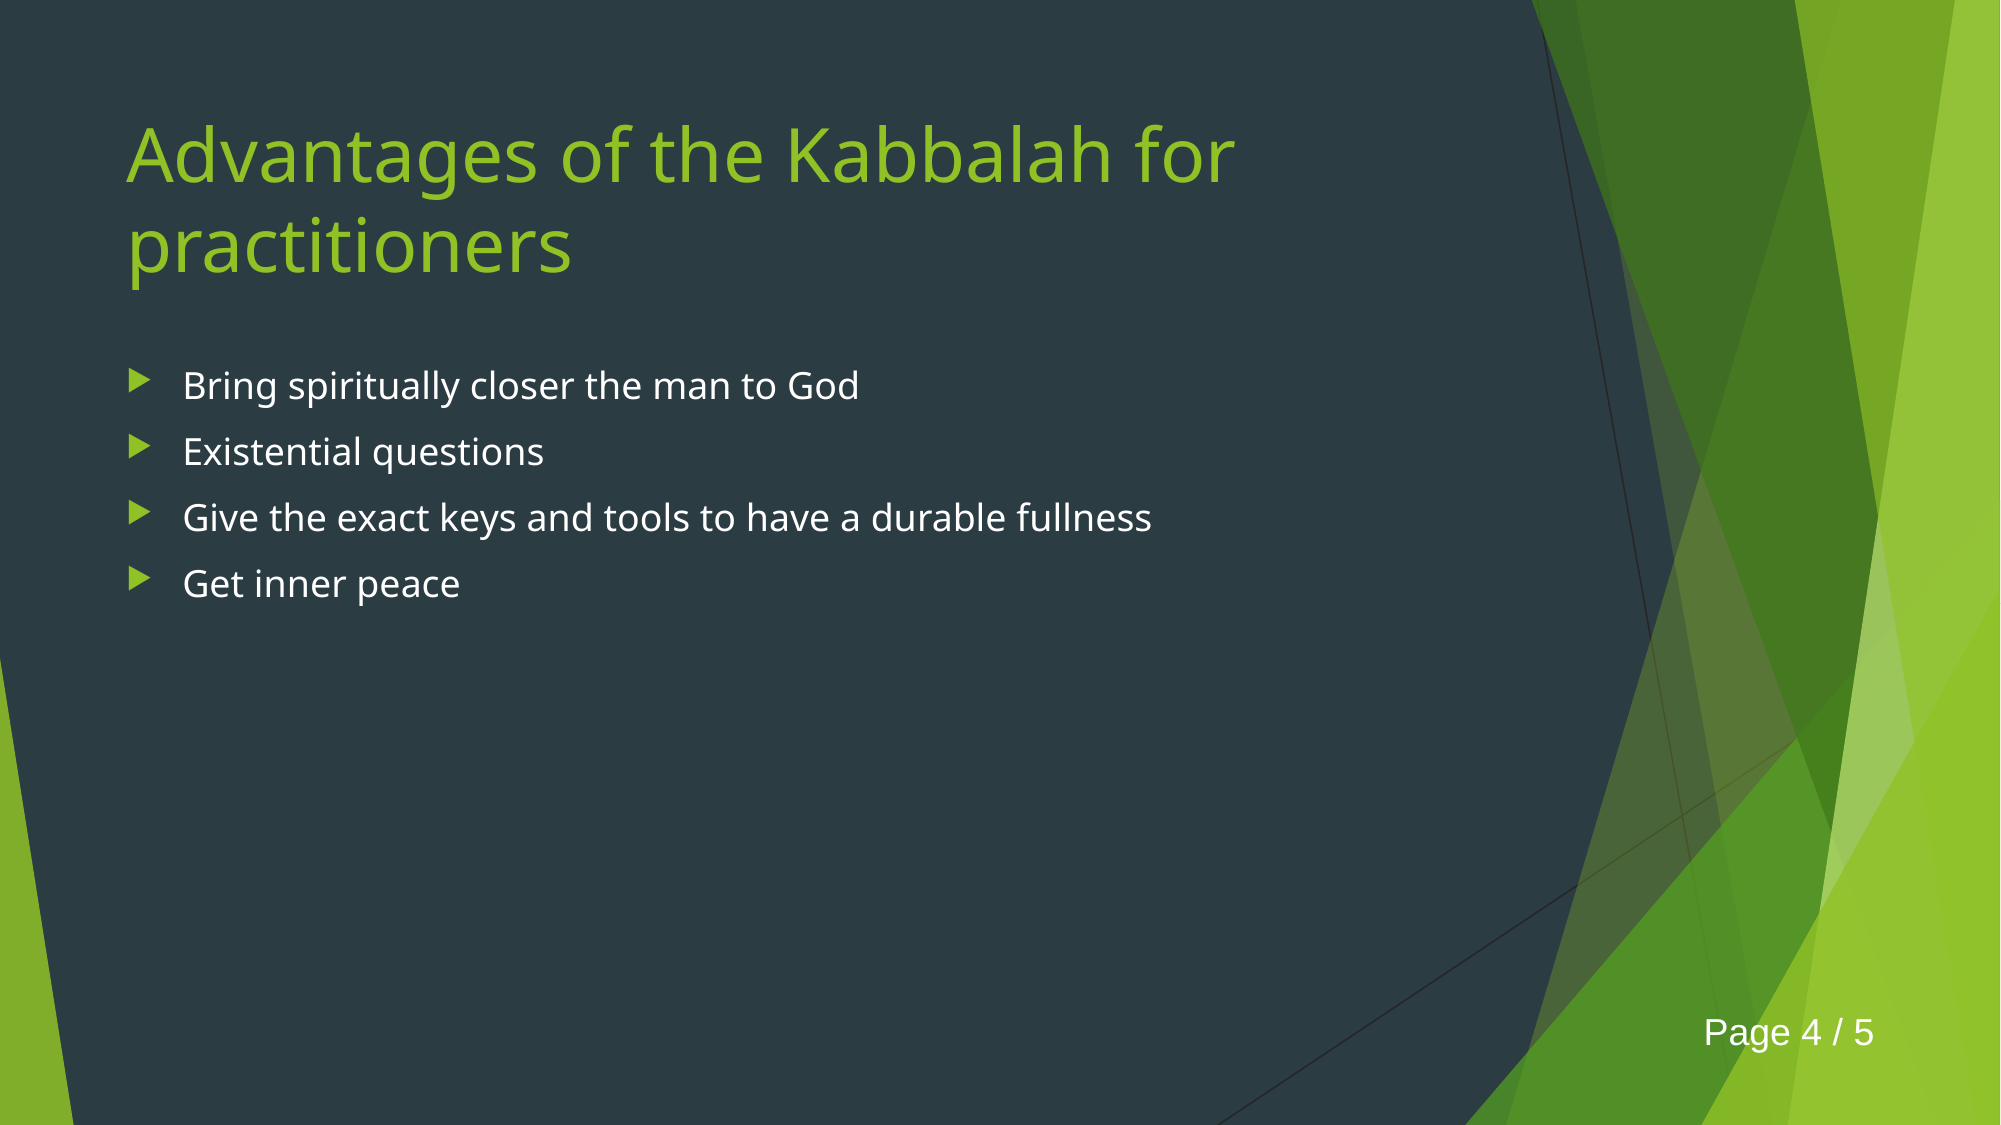

# Advantages of the Kabbalah for practitioners
Bring spiritually closer the man to God
Existential questions
Give the exact keys and tools to have a durable fullness
Get inner peace
Page 4 / 5